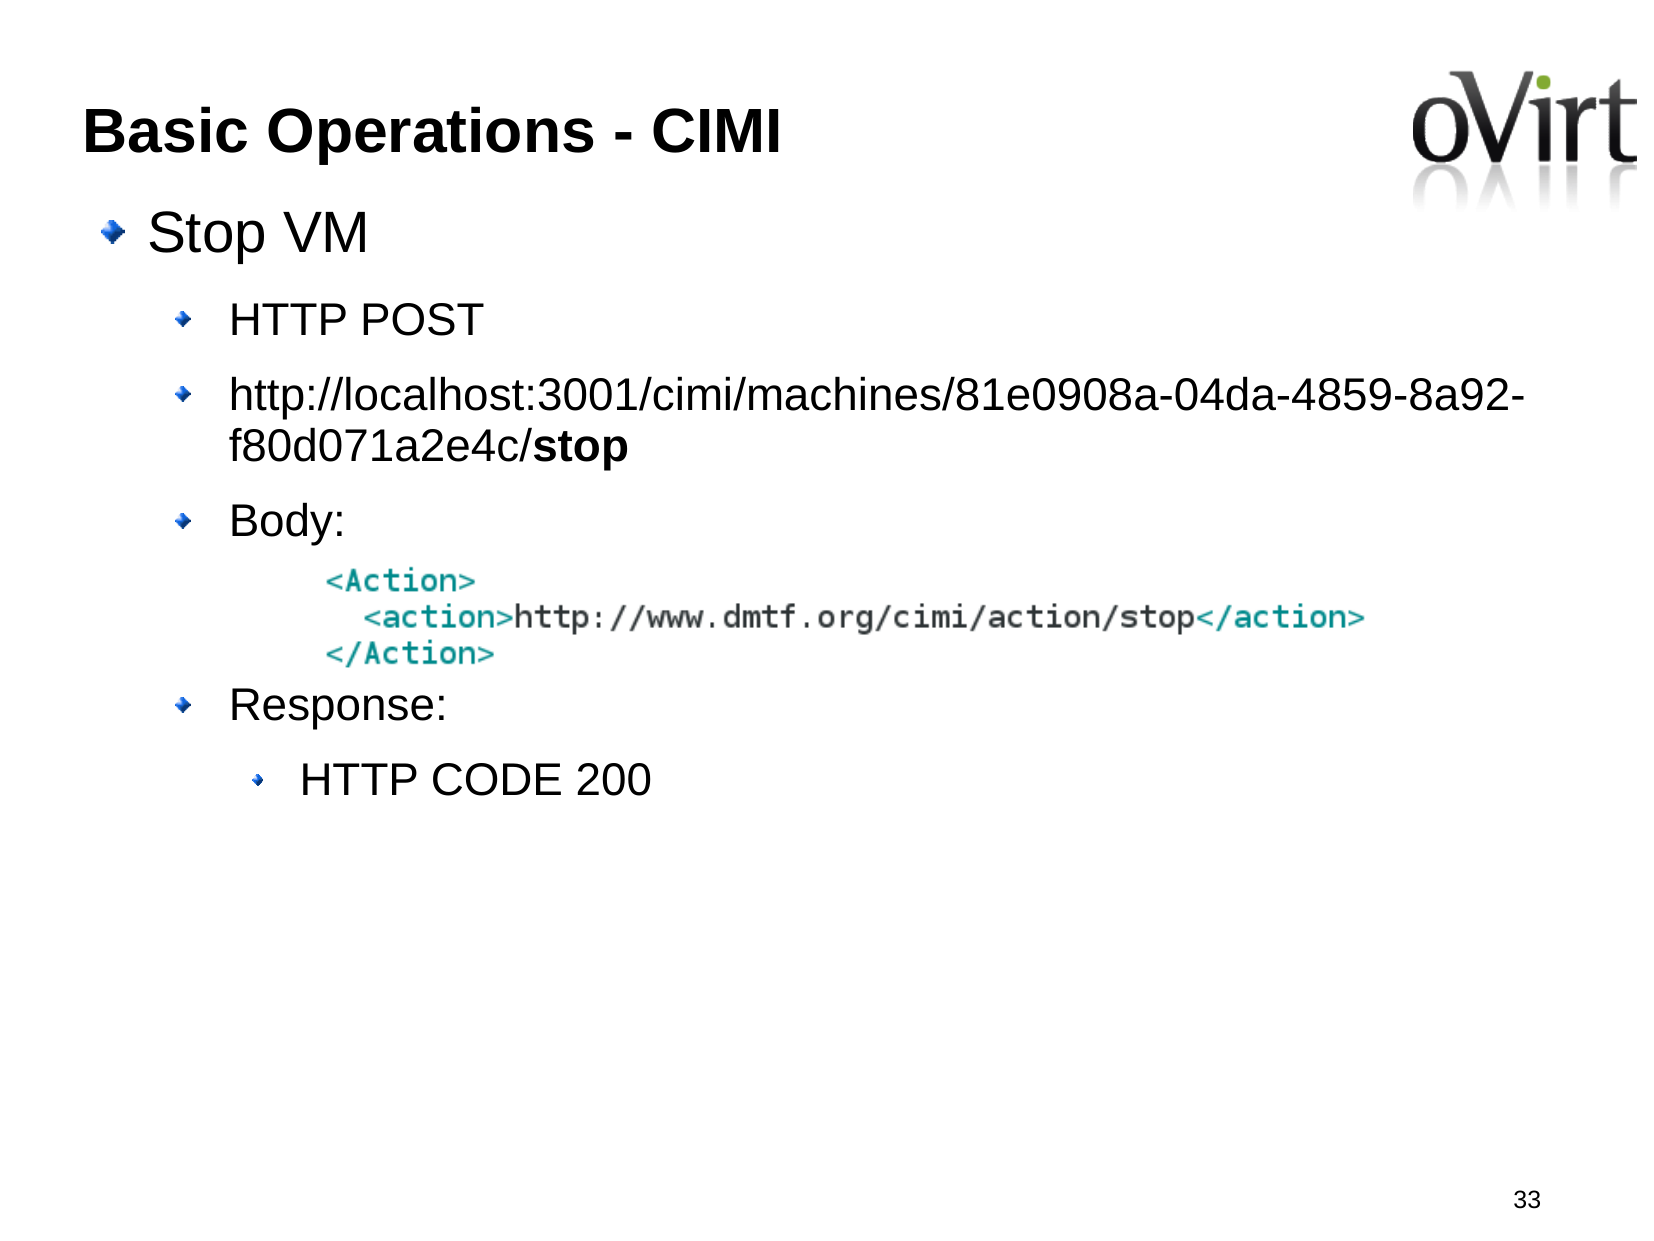

# Basic Operations - CIMI
Stop VM
HTTP POST
http://localhost:3001/cimi/machines/81e0908a-04da-4859-8a92-f80d071a2e4c/stop
Body:
Response:
HTTP CODE 200